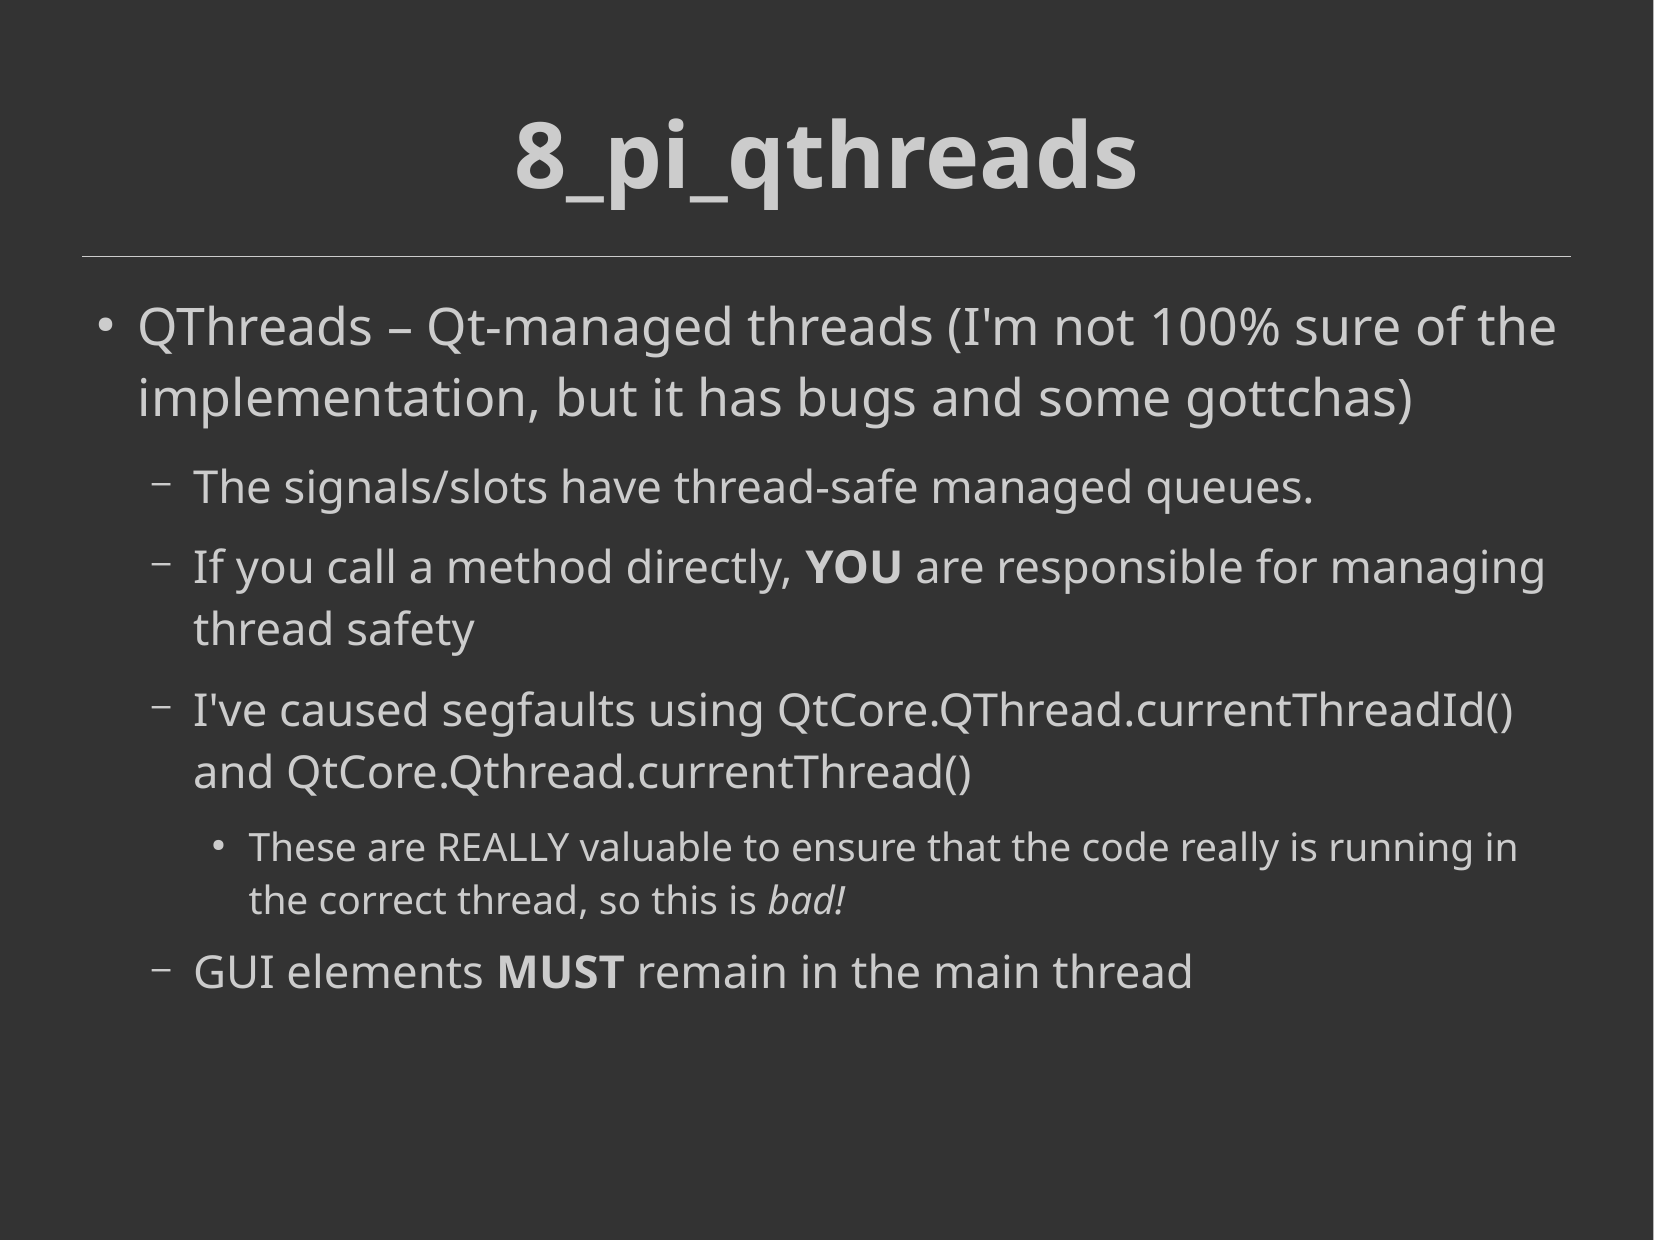

# 8_pi_qthreads
QThreads – Qt-managed threads (I'm not 100% sure of the implementation, but it has bugs and some gottchas)
The signals/slots have thread-safe managed queues.
If you call a method directly, YOU are responsible for managing thread safety
I've caused segfaults using QtCore.QThread.currentThreadId() and QtCore.Qthread.currentThread()
These are REALLY valuable to ensure that the code really is running in the correct thread, so this is bad!
GUI elements MUST remain in the main thread